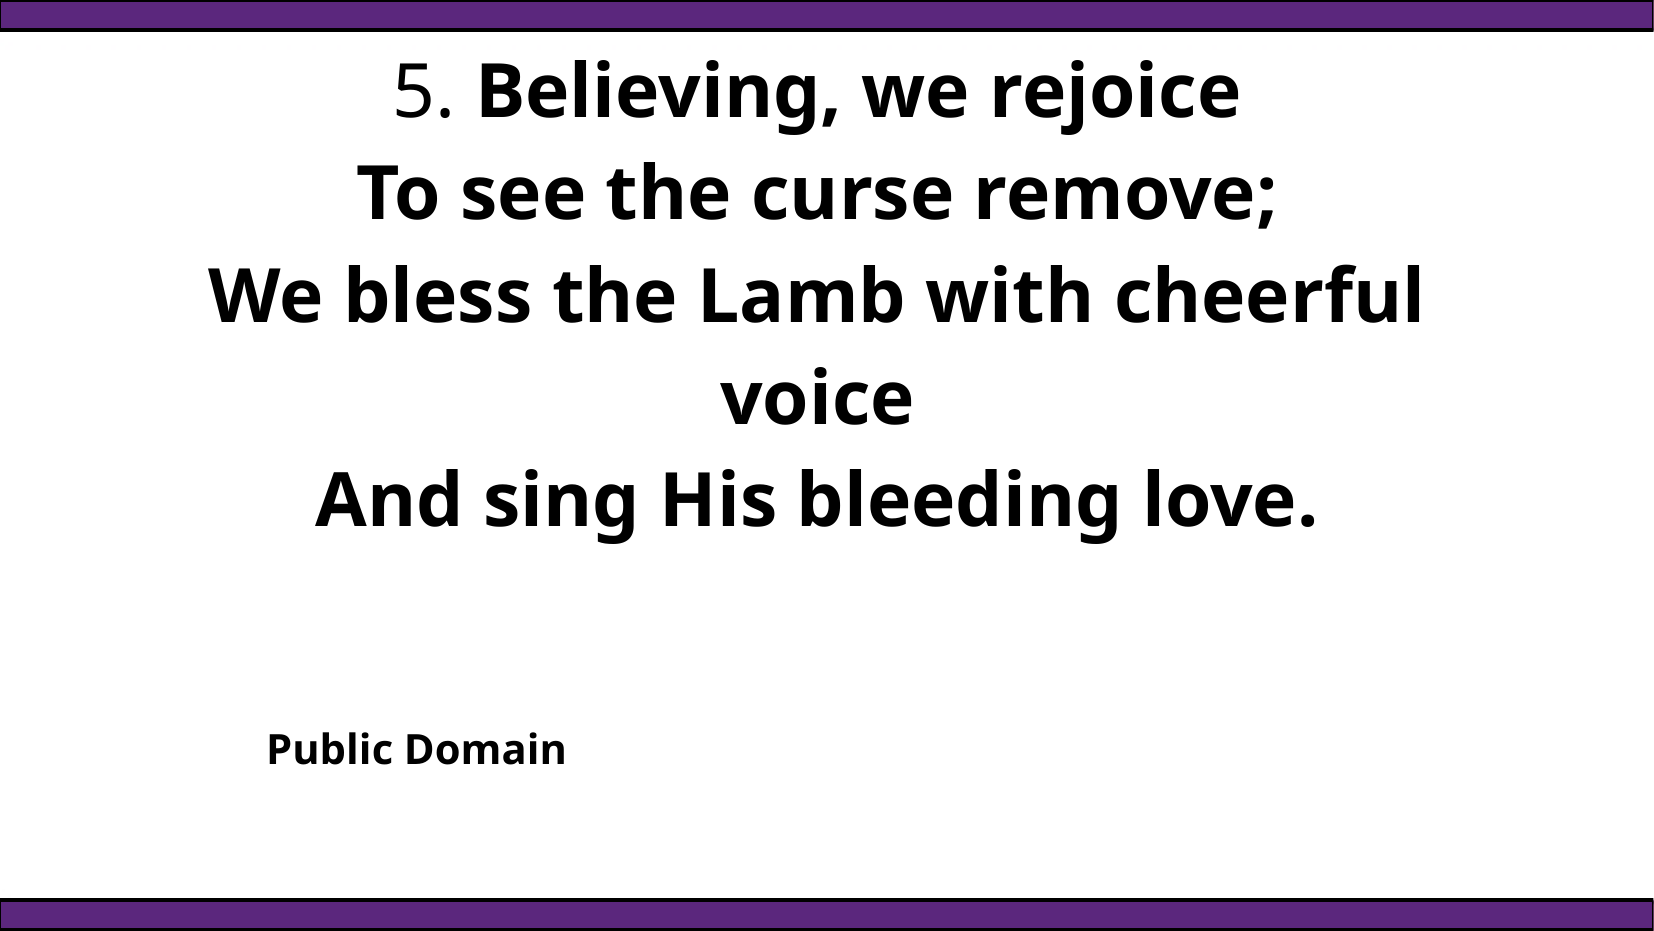

5. Believing, we rejoice
To see the curse remove;
We bless the Lamb with cheerful voice
And sing His bleeding love.
 Public Domain